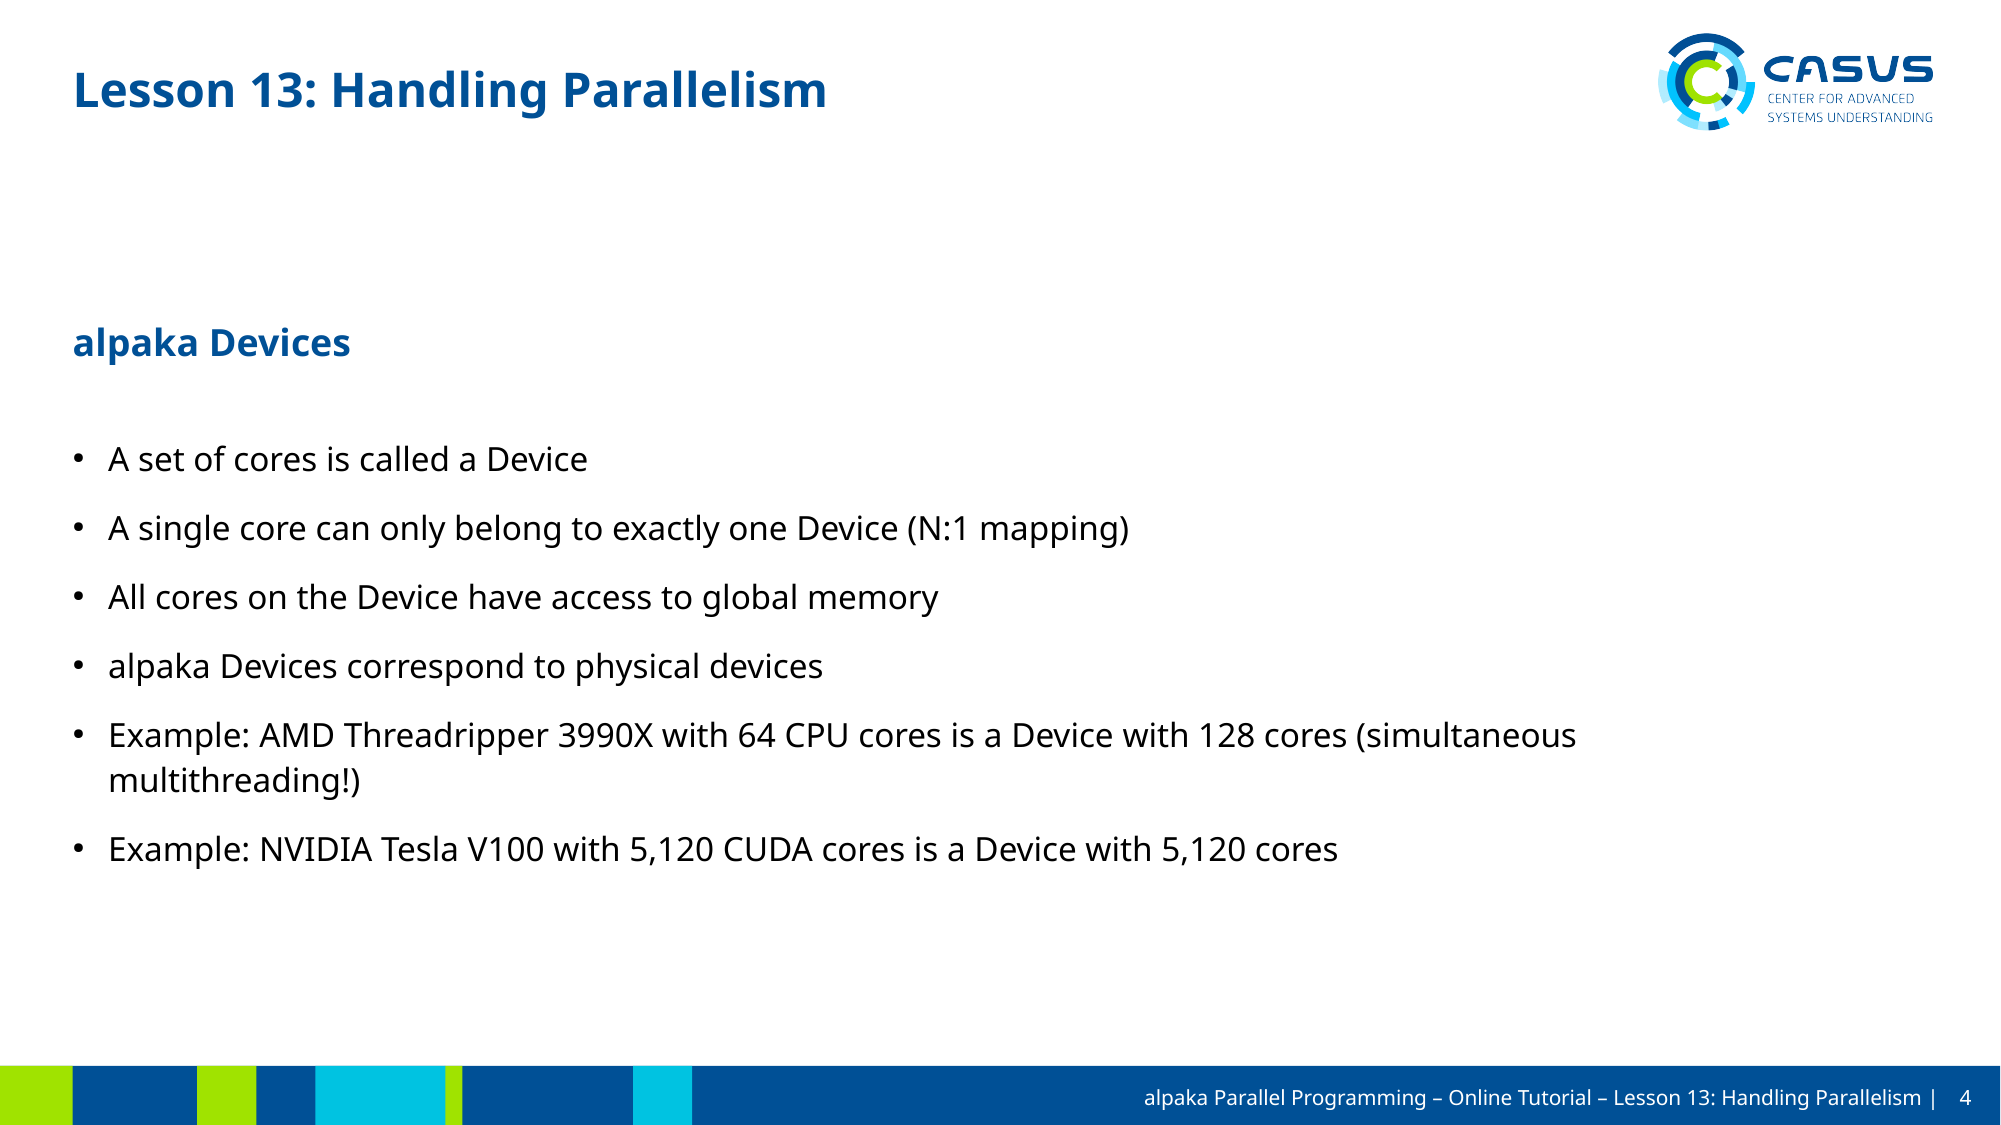

# Lesson 13: Handling Parallelism
alpaka Devices
A set of cores is called a Device
A single core can only belong to exactly one Device (N:1 mapping)
All cores on the Device have access to global memory
alpaka Devices correspond to physical devices
Example: AMD Threadripper 3990X with 64 CPU cores is a Device with 128 cores (simultaneous multithreading!)
Example: NVIDIA Tesla V100 with 5,120 CUDA cores is a Device with 5,120 cores
alpaka Parallel Programming – Online Tutorial – Lesson 13: Handling Parallelism
4